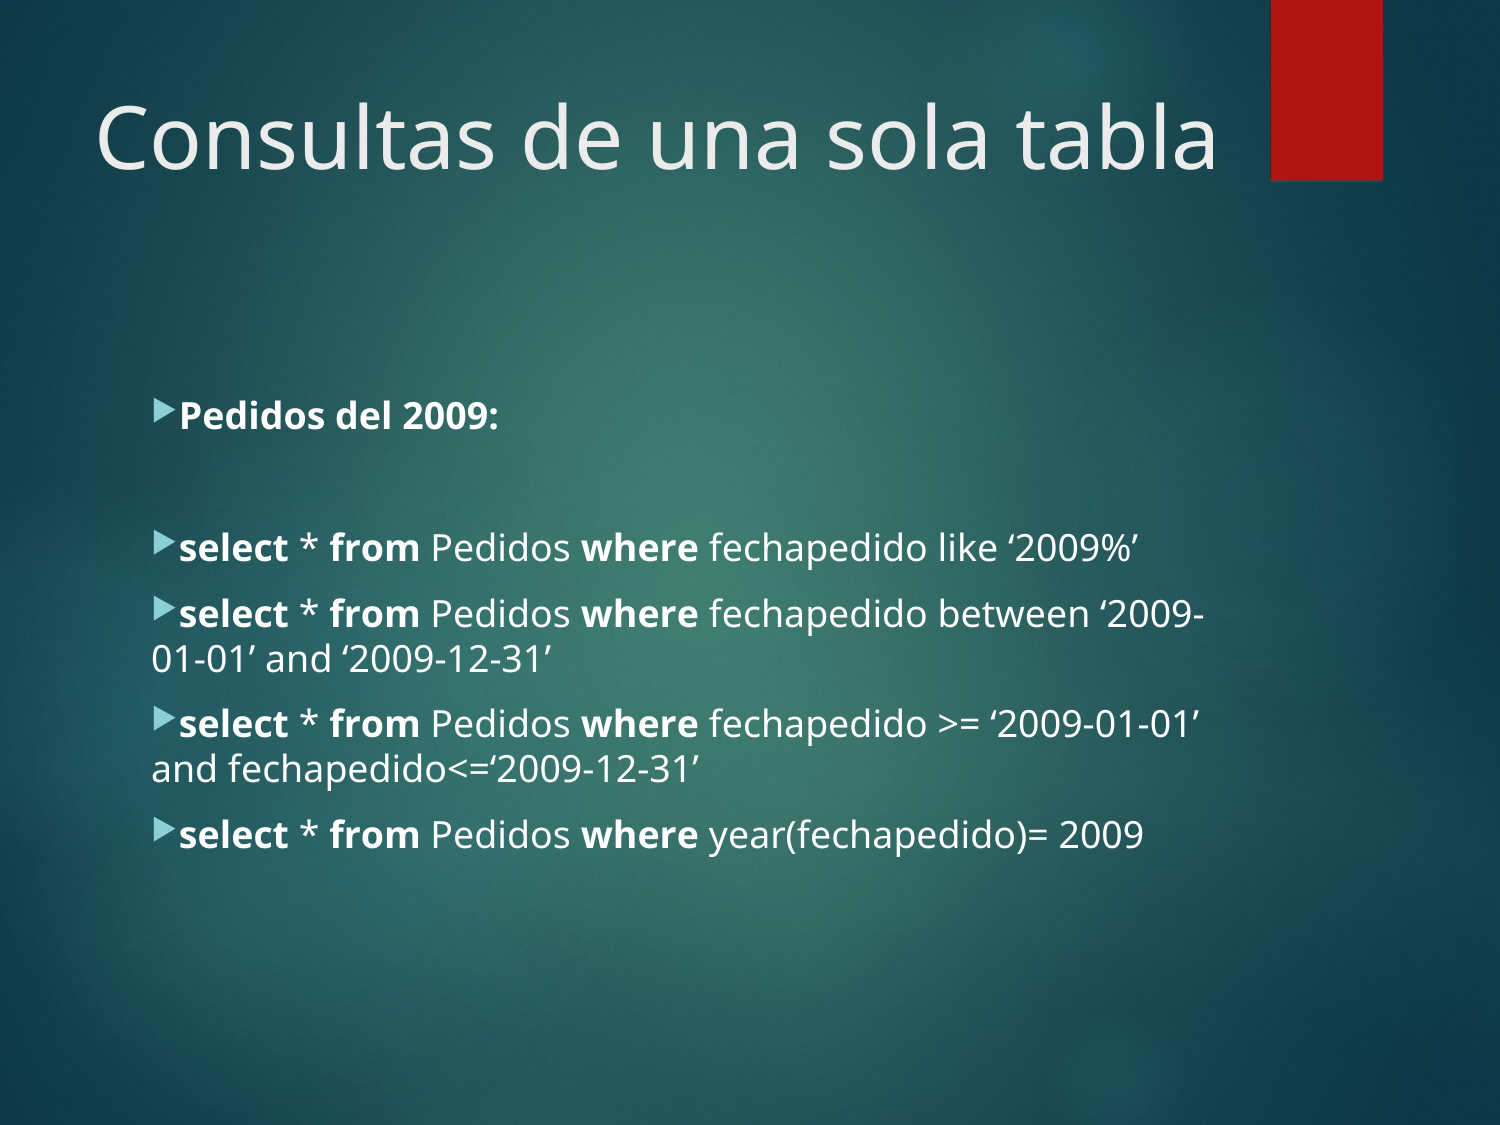

# Consultas de una sola tabla
Pedidos del 2009:
select * from Pedidos where fechapedido like ‘2009%’
select * from Pedidos where fechapedido between ‘2009-01-01’ and ‘2009-12-31’
select * from Pedidos where fechapedido >= ‘2009-01-01’ and fechapedido<=‘2009-12-31’
select * from Pedidos where year(fechapedido)= 2009